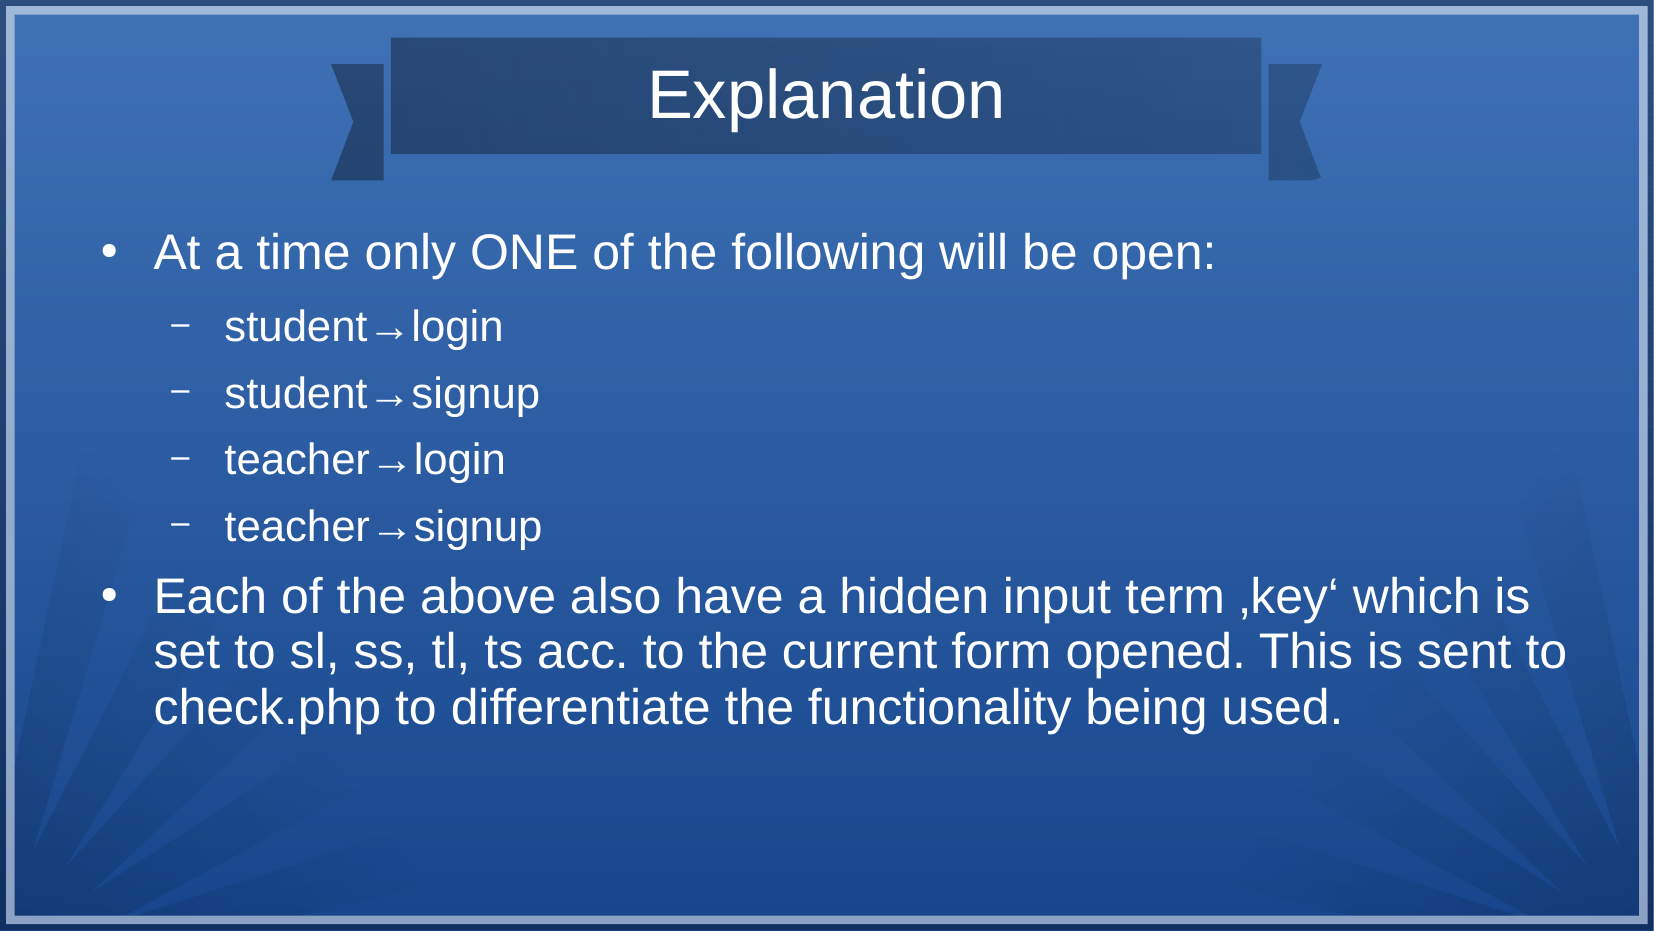

# Explanation
At a time only ONE of the following will be open:
student→login
student→signup
teacher→login
teacher→signup
Each of the above also have a hidden input term ‚key‘ which is set to sl, ss, tl, ts acc. to the current form opened. This is sent to check.php to differentiate the functionality being used.